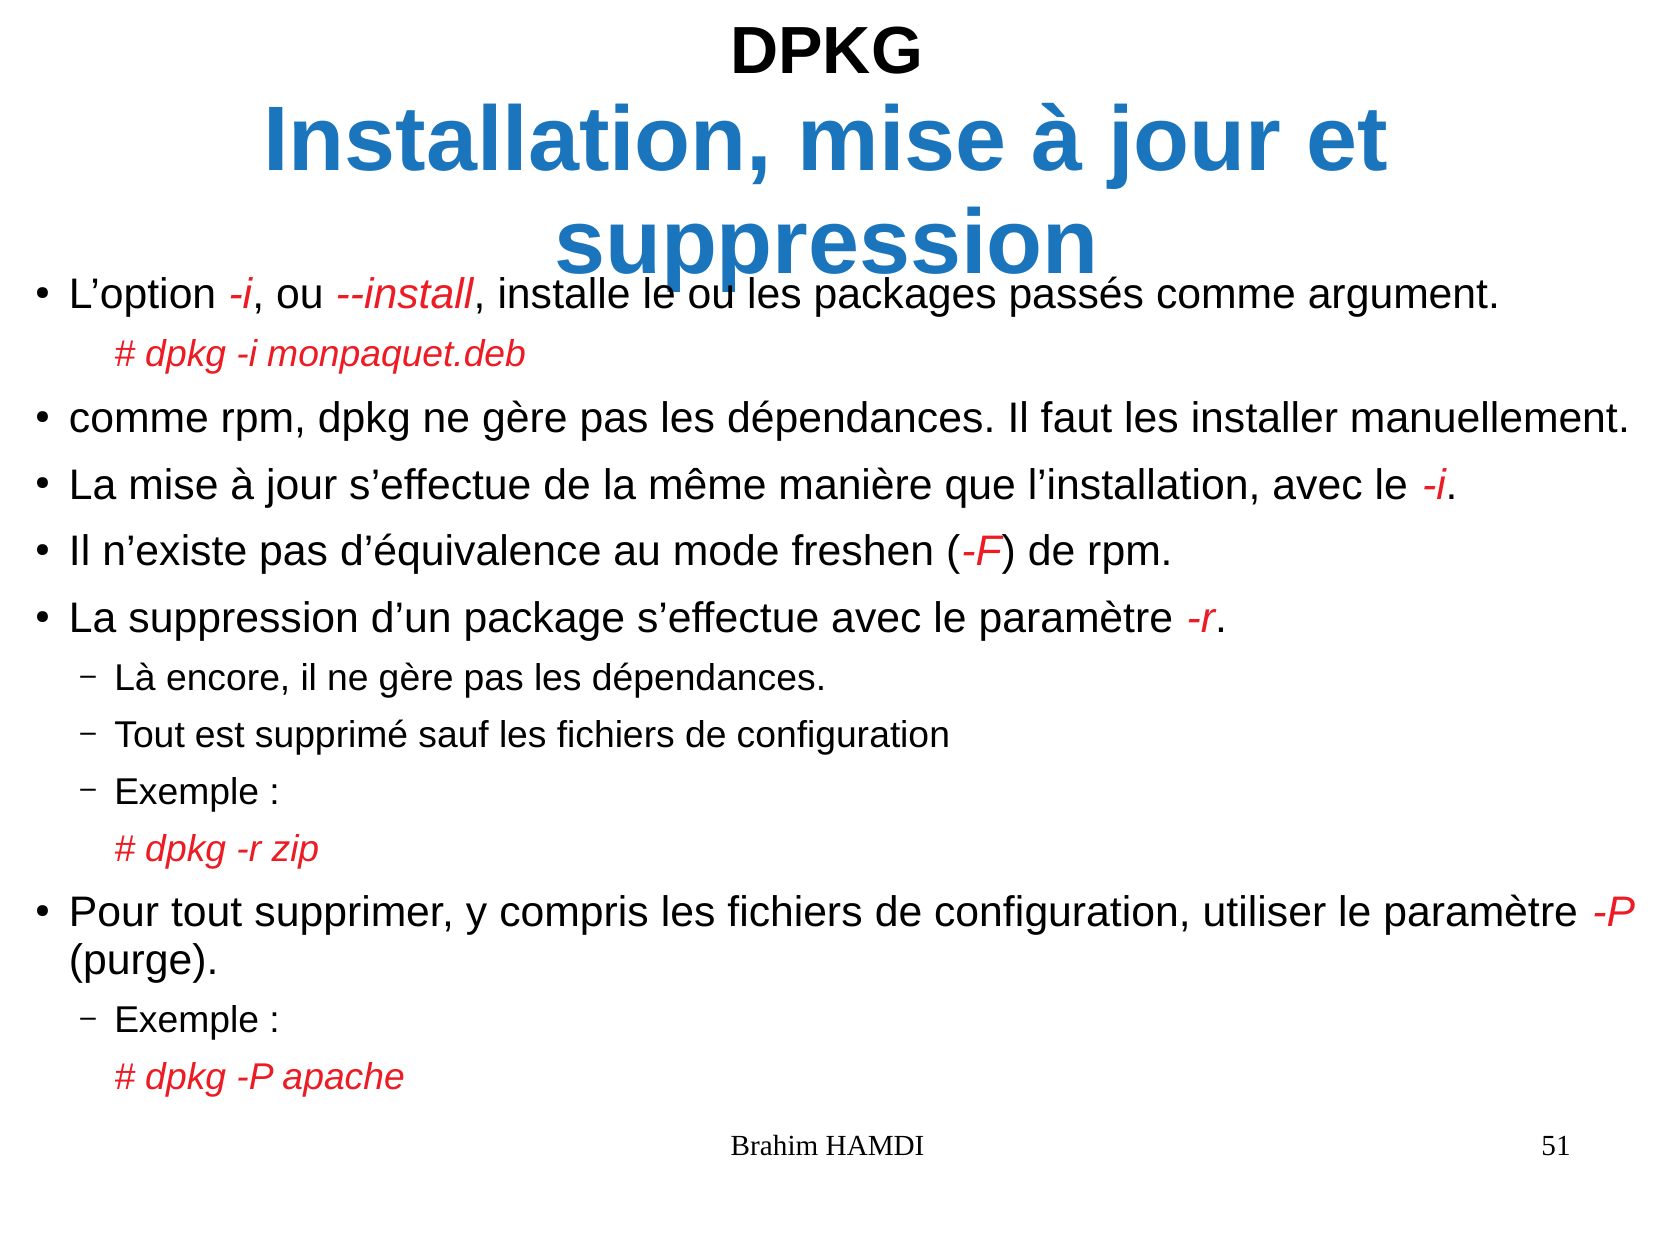

# DPKG Installation, mise à jour et suppression
L’option -i, ou --install, installe le ou les packages passés comme argument.
# dpkg -i monpaquet.deb
comme rpm, dpkg ne gère pas les dépendances. Il faut les installer manuellement.
La mise à jour s’effectue de la même manière que l’installation, avec le -i.
Il n’existe pas d’équivalence au mode freshen (-F) de rpm.
La suppression d’un package s’effectue avec le paramètre -r.
Là encore, il ne gère pas les dépendances.
Tout est supprimé sauf les fichiers de configuration
Exemple :
# dpkg -r zip
Pour tout supprimer, y compris les fichiers de configuration, utiliser le paramètre -P (purge).
Exemple :
# dpkg -P apache
Brahim HAMDI
51